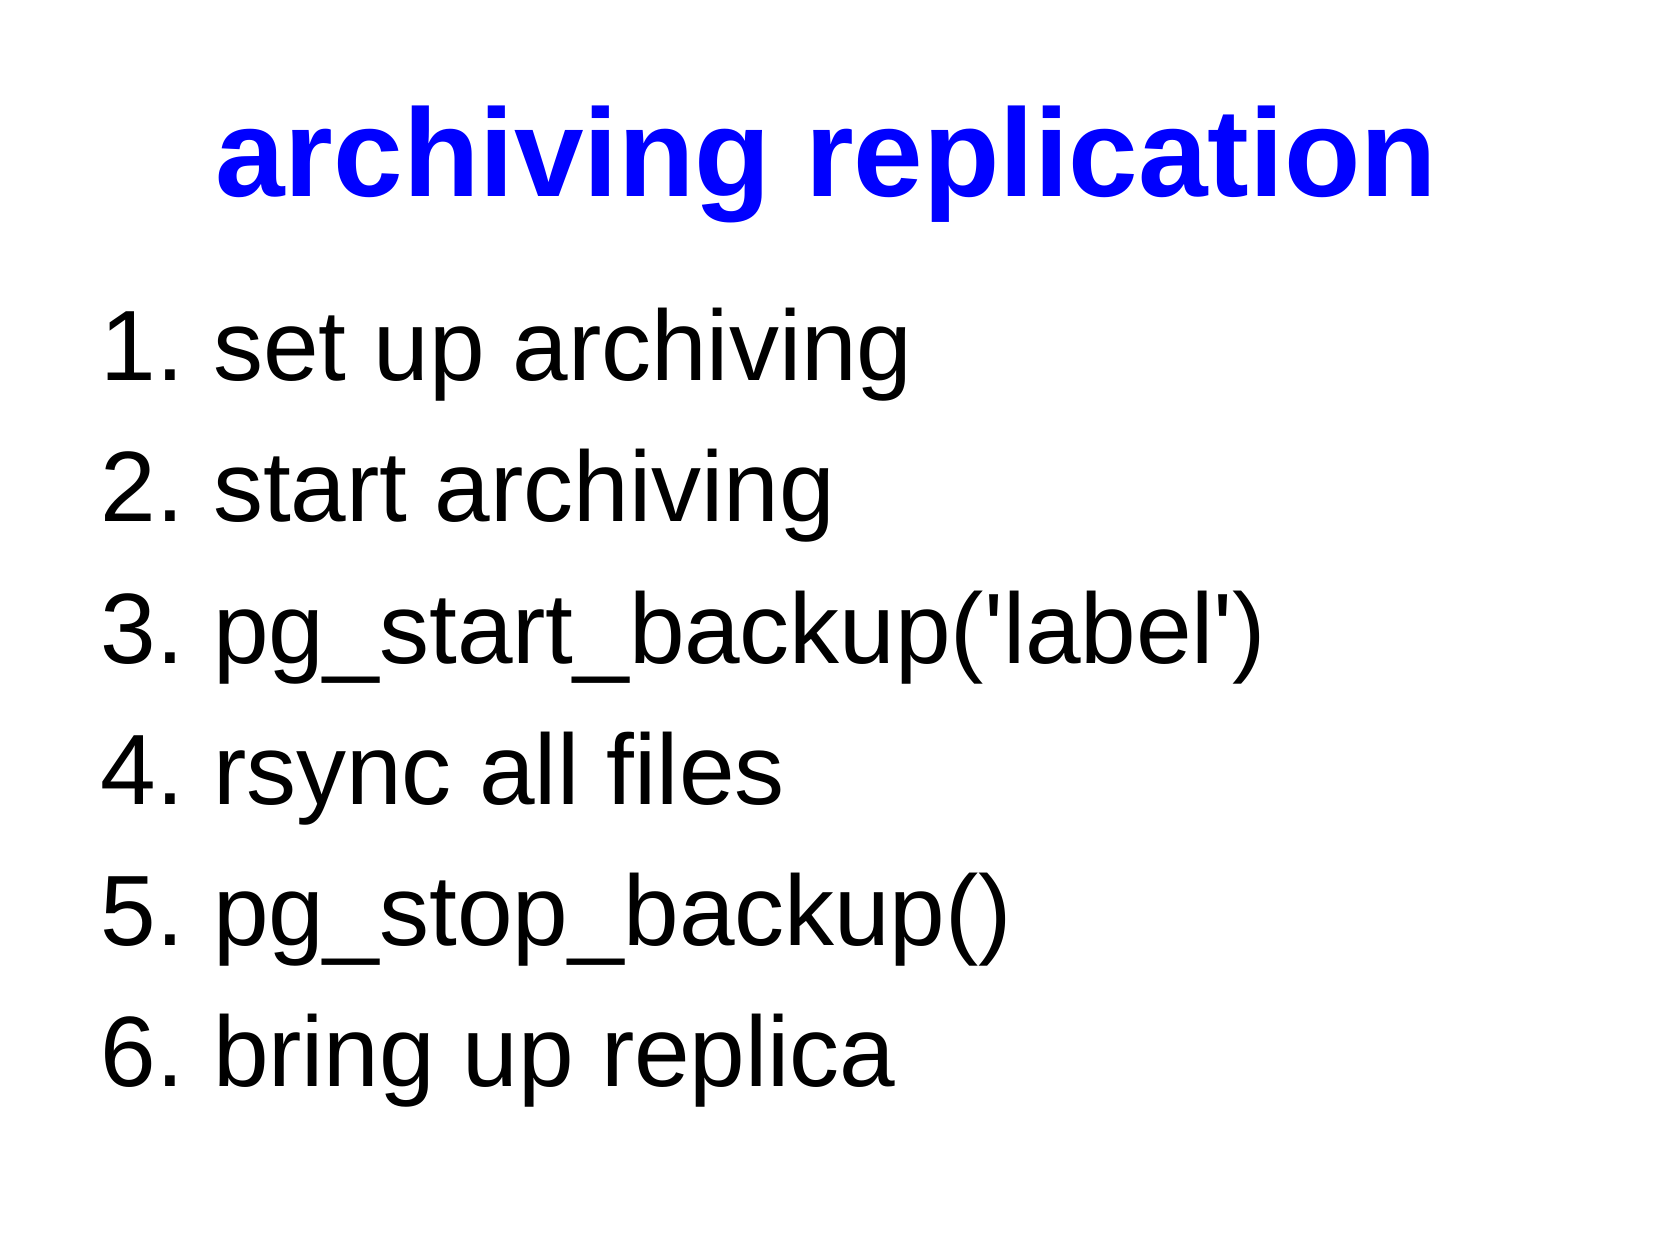

# archiving replication
set up archiving
start archiving
pg_start_backup('label')
rsync all files
pg_stop_backup()
bring up replica